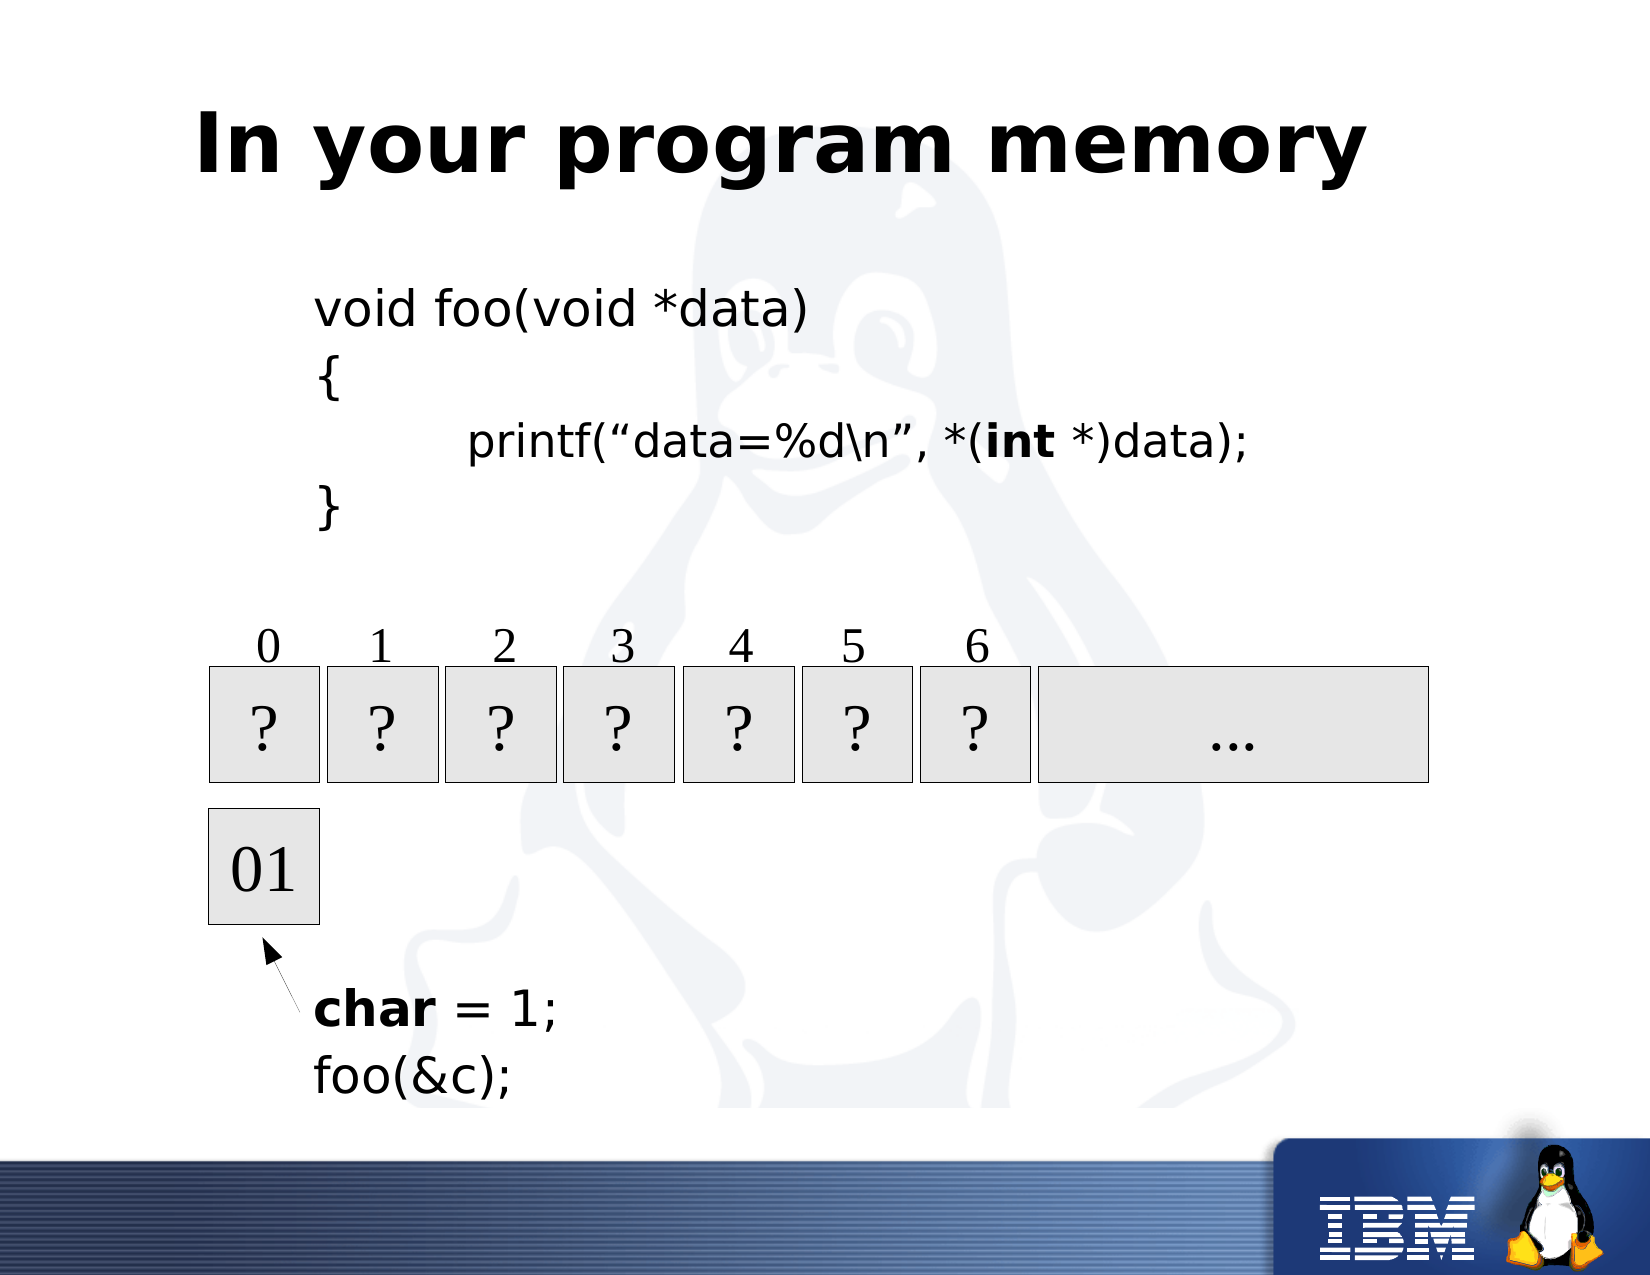

# In your program memory
void foo(void *data)
{
printf(“data=%d\n”, *(int *)data);
}
char = 1;
foo(&c);
0
1
2
3
4
5
6
...
?
?
?
?
?
?
?
01